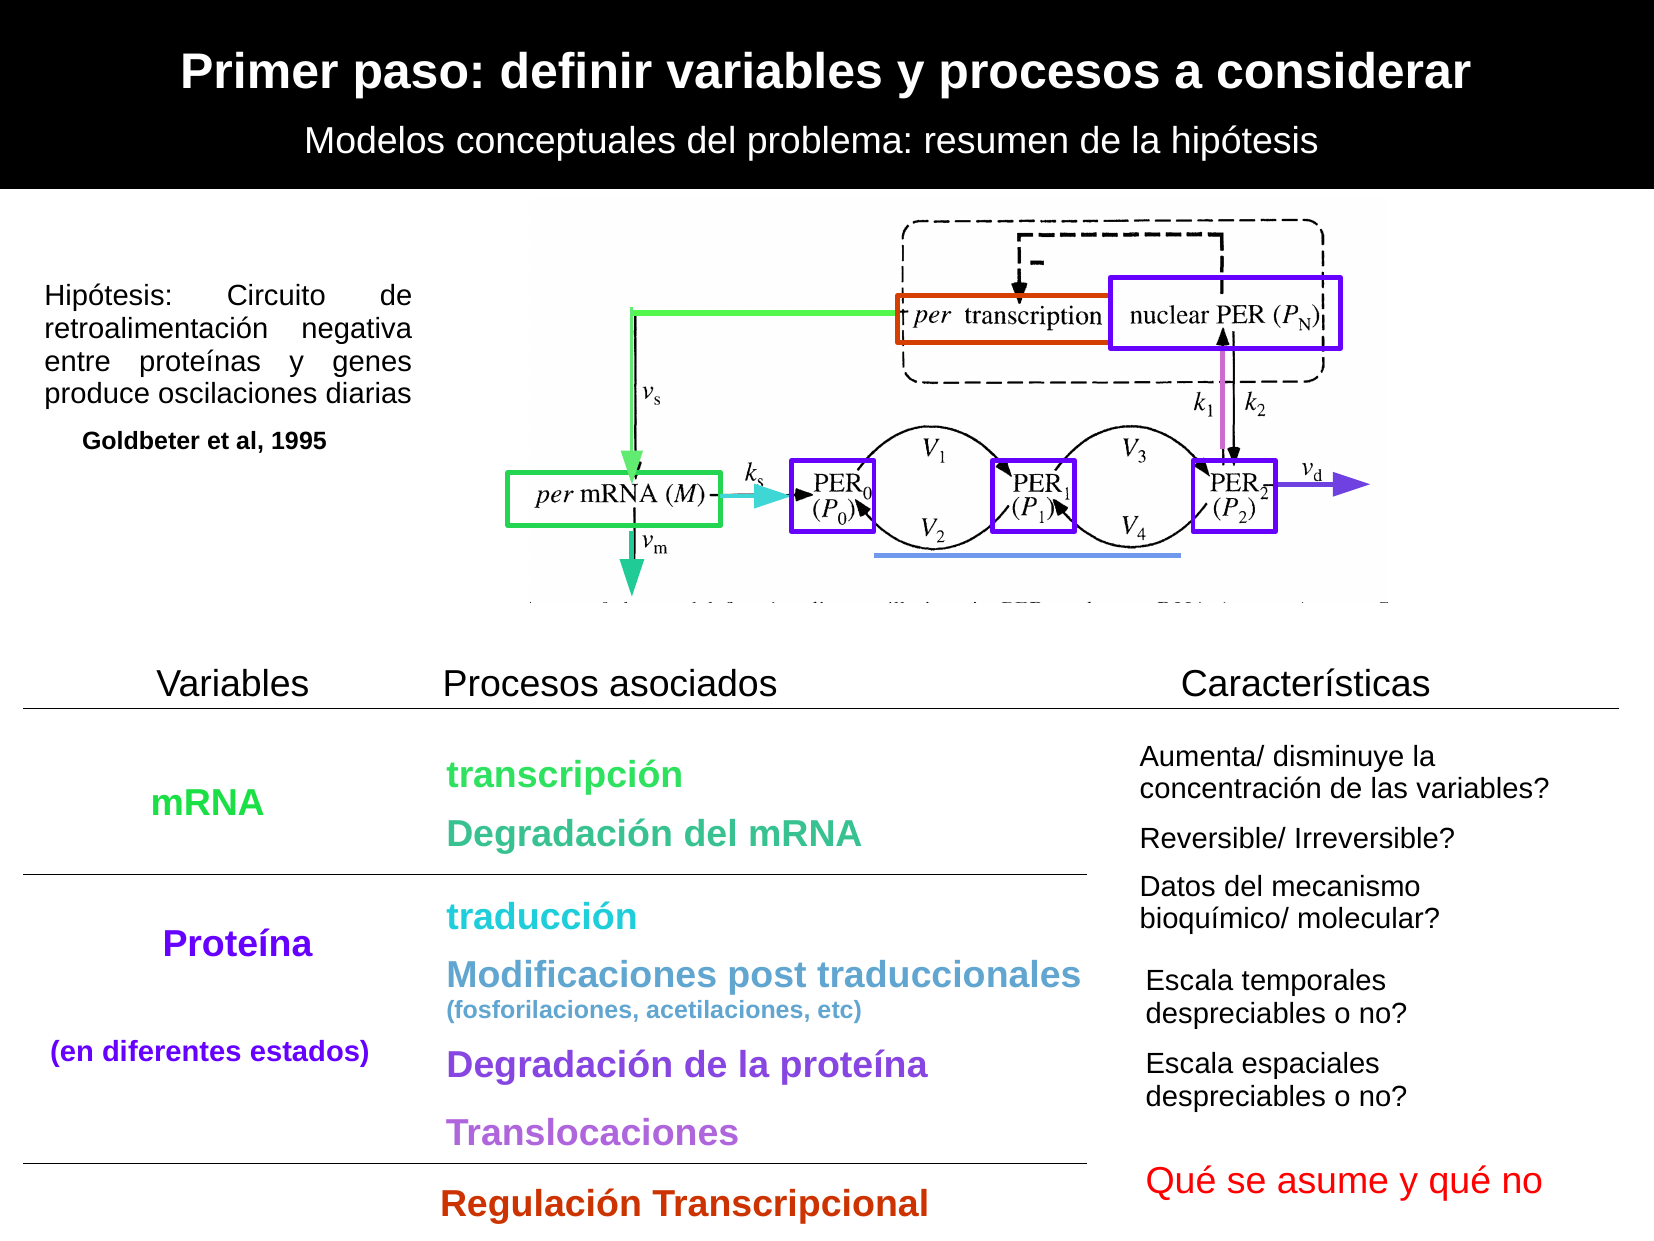

Primer paso: definir variables y procesos a considerar
Modelos conceptuales del problema: resumen de la hipótesis
Hipótesis: Circuito de retroalimentación negativa entre proteínas y genes produce oscilaciones diarias
Proteína
(en diferentes estados)
Regulación Transcripcional
transcripción
Degradación del mRNA
traducción
Modificaciones post traduccionales (fosforilaciones, acetilaciones, etc)
Degradación de la proteína
Translocaciones
Goldbeter et al, 1995
Características
Aumenta/ disminuye la concentración de las variables?
Datos del mecanismo bioquímico/ molecular?
Escala temporales despreciables o no?
Escala espaciales despreciables o no?
Qué se asume y qué no
Reversible/ Irreversible?
Variables
Procesos asociados
mRNA